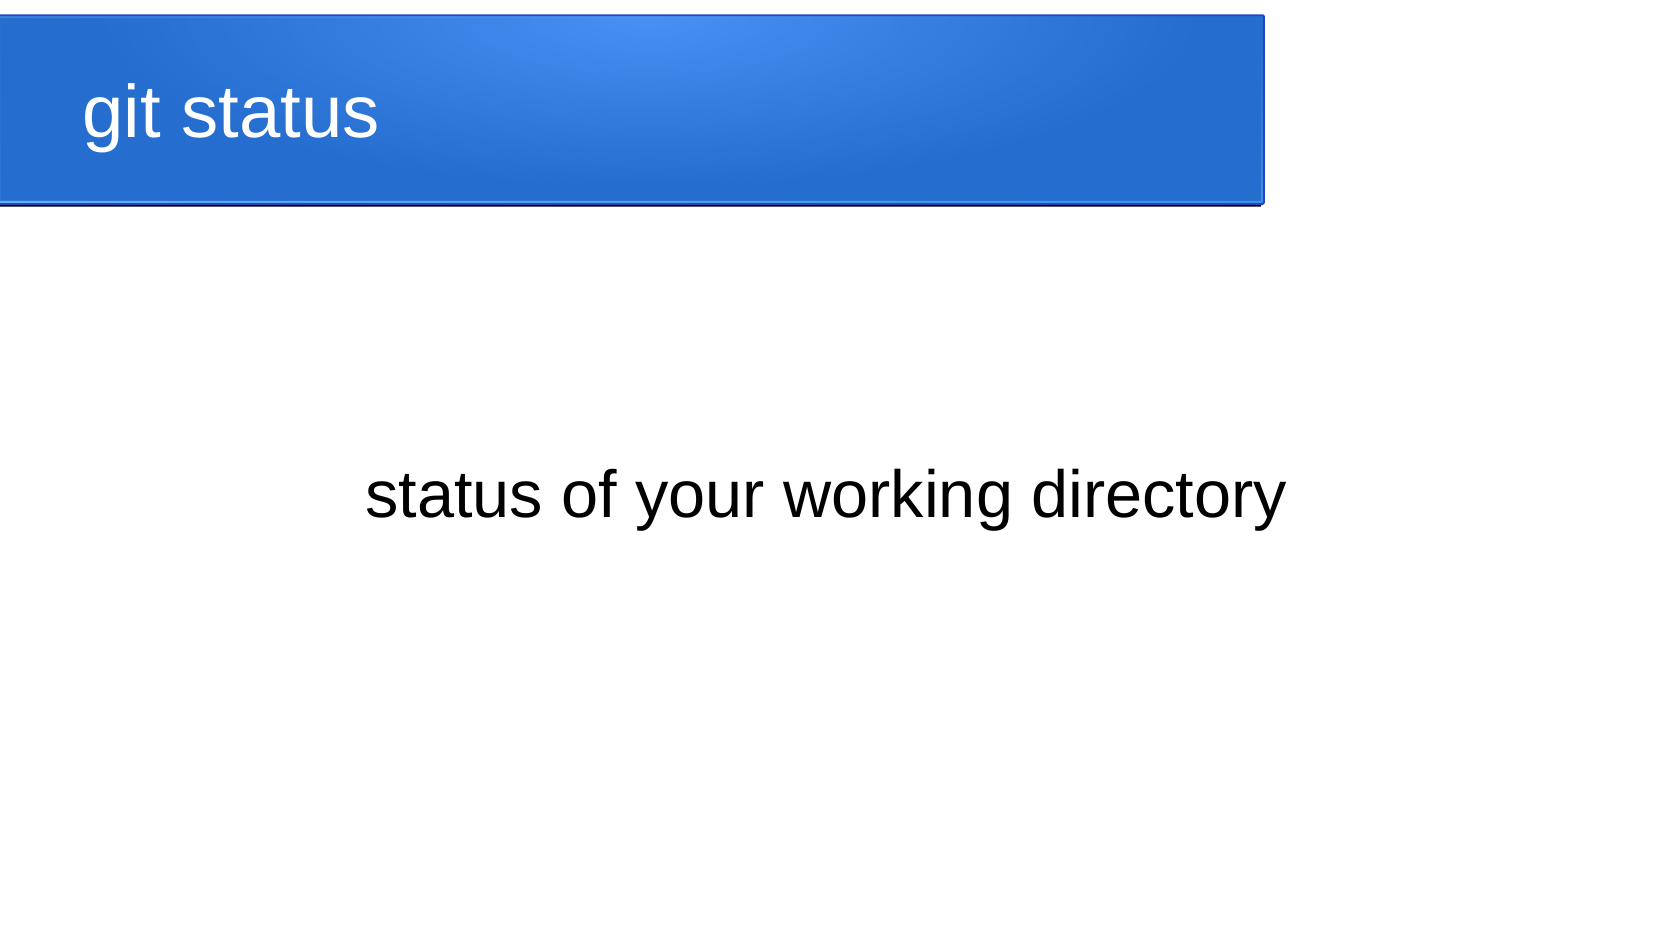

# git status
status of your working directory